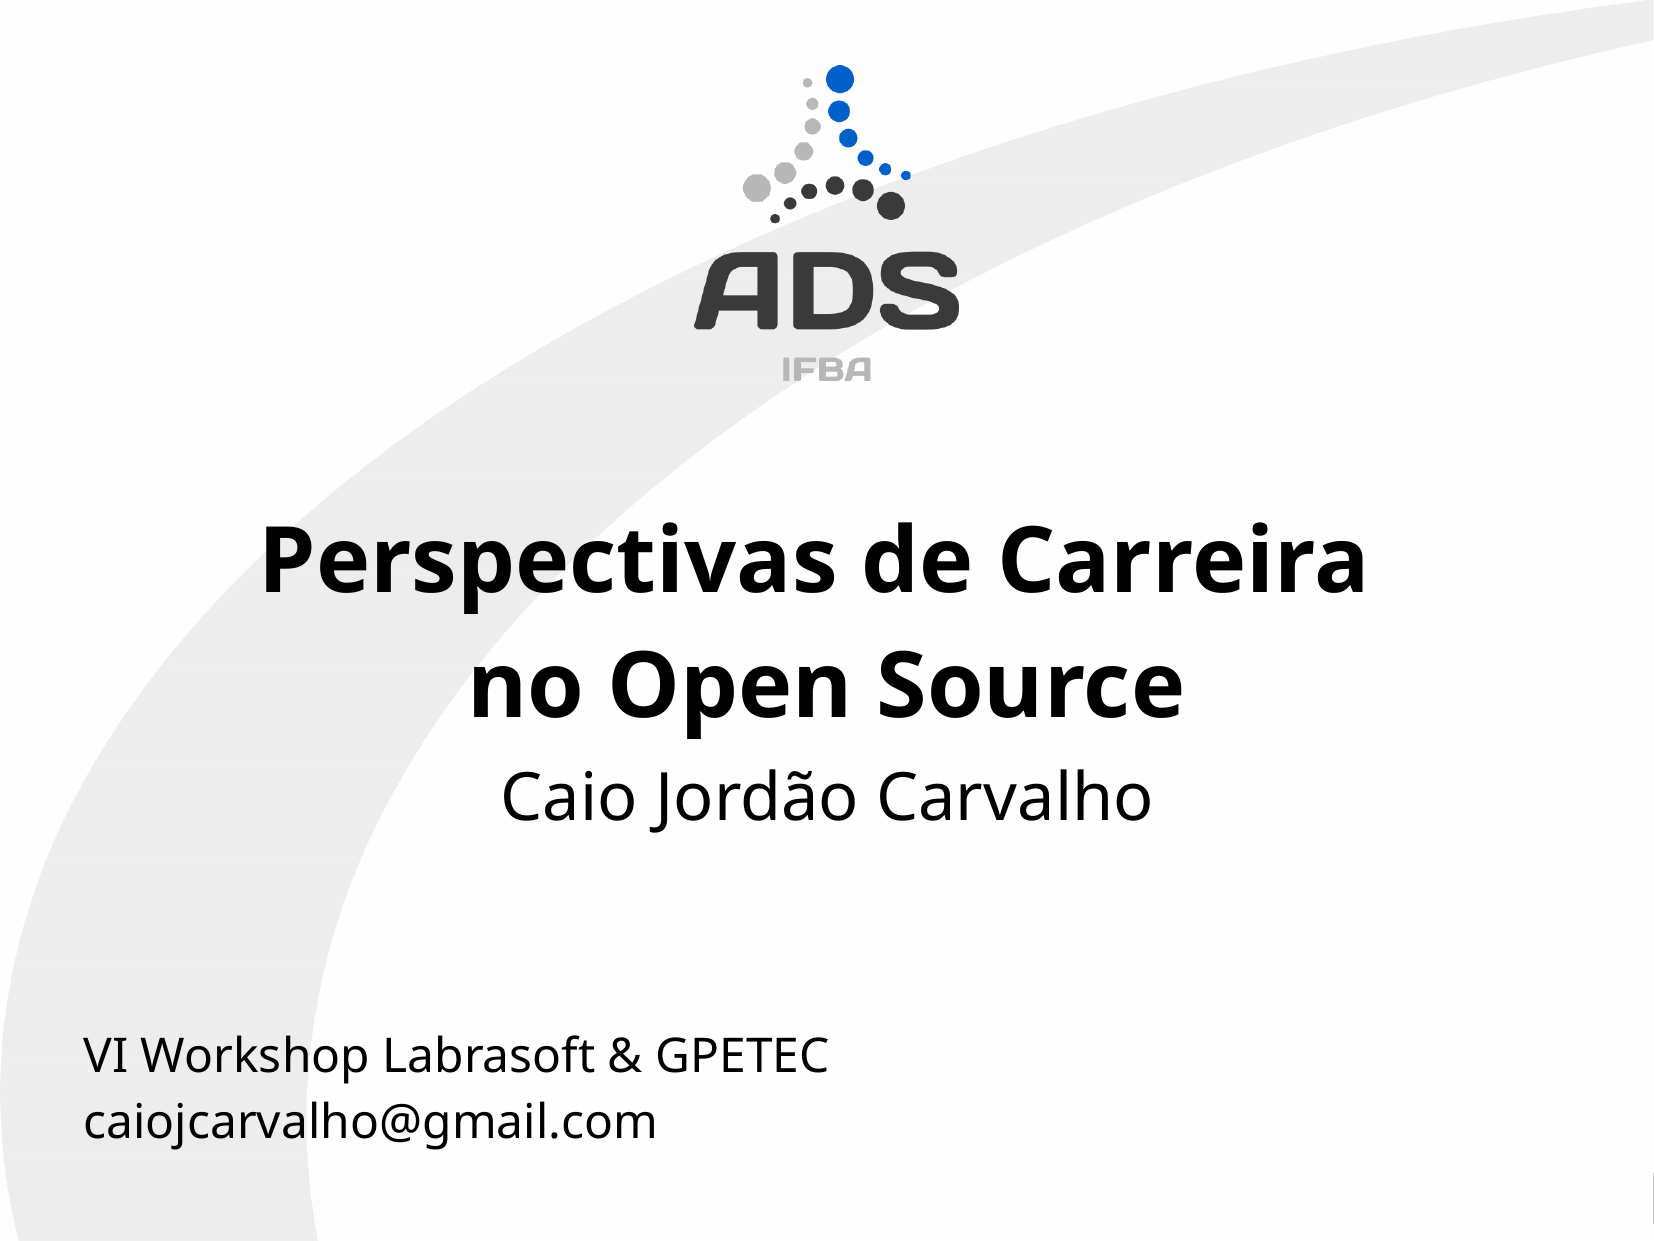

Perspectivas de Carreira
no Open Source
Caio Jordão Carvalho
VI Workshop Labrasoft & GPETEC
caiojcarvalho@gmail.com